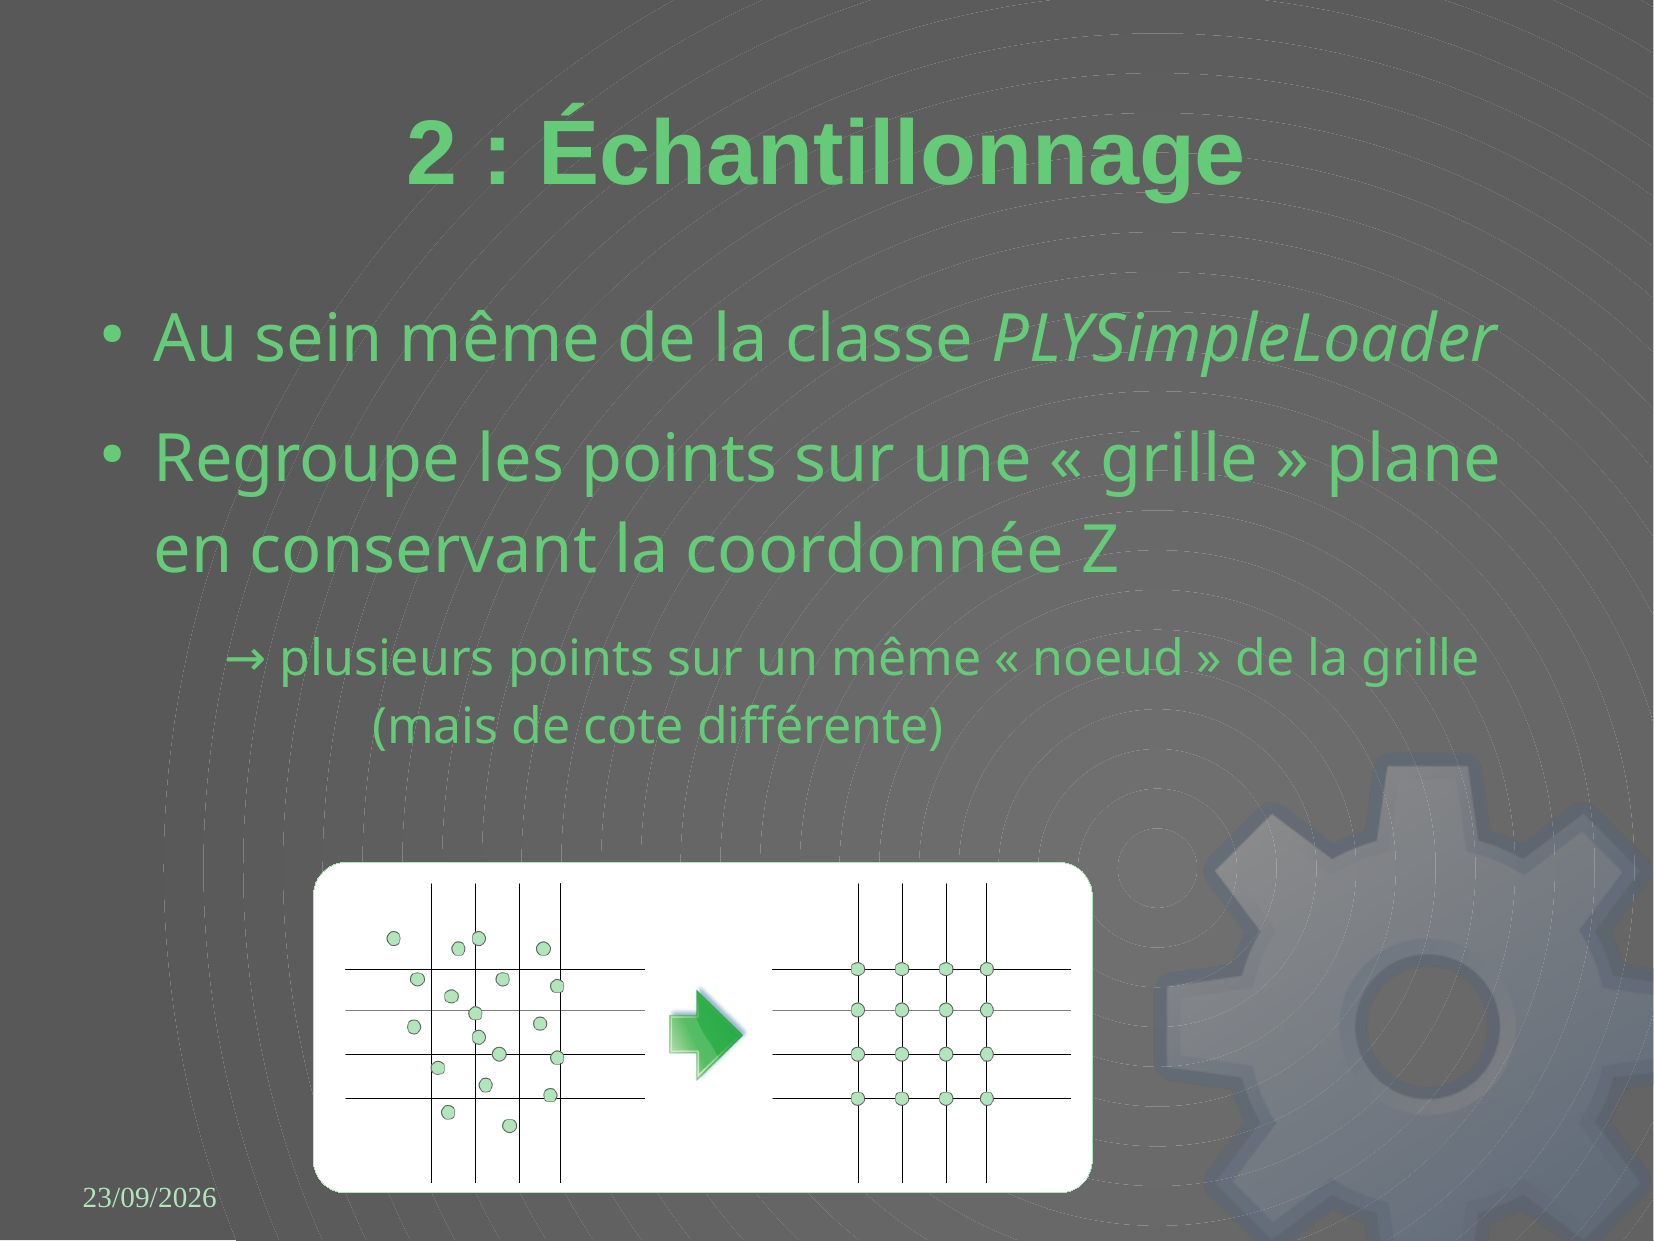

# 2 : Échantillonnage
Au sein même de la classe PLYSimpleLoader
Regroupe les points sur une « grille » plane en conservant la coordonnée Z
→ plusieurs points sur un même « noeud » de la grille
		(mais de cote différente)